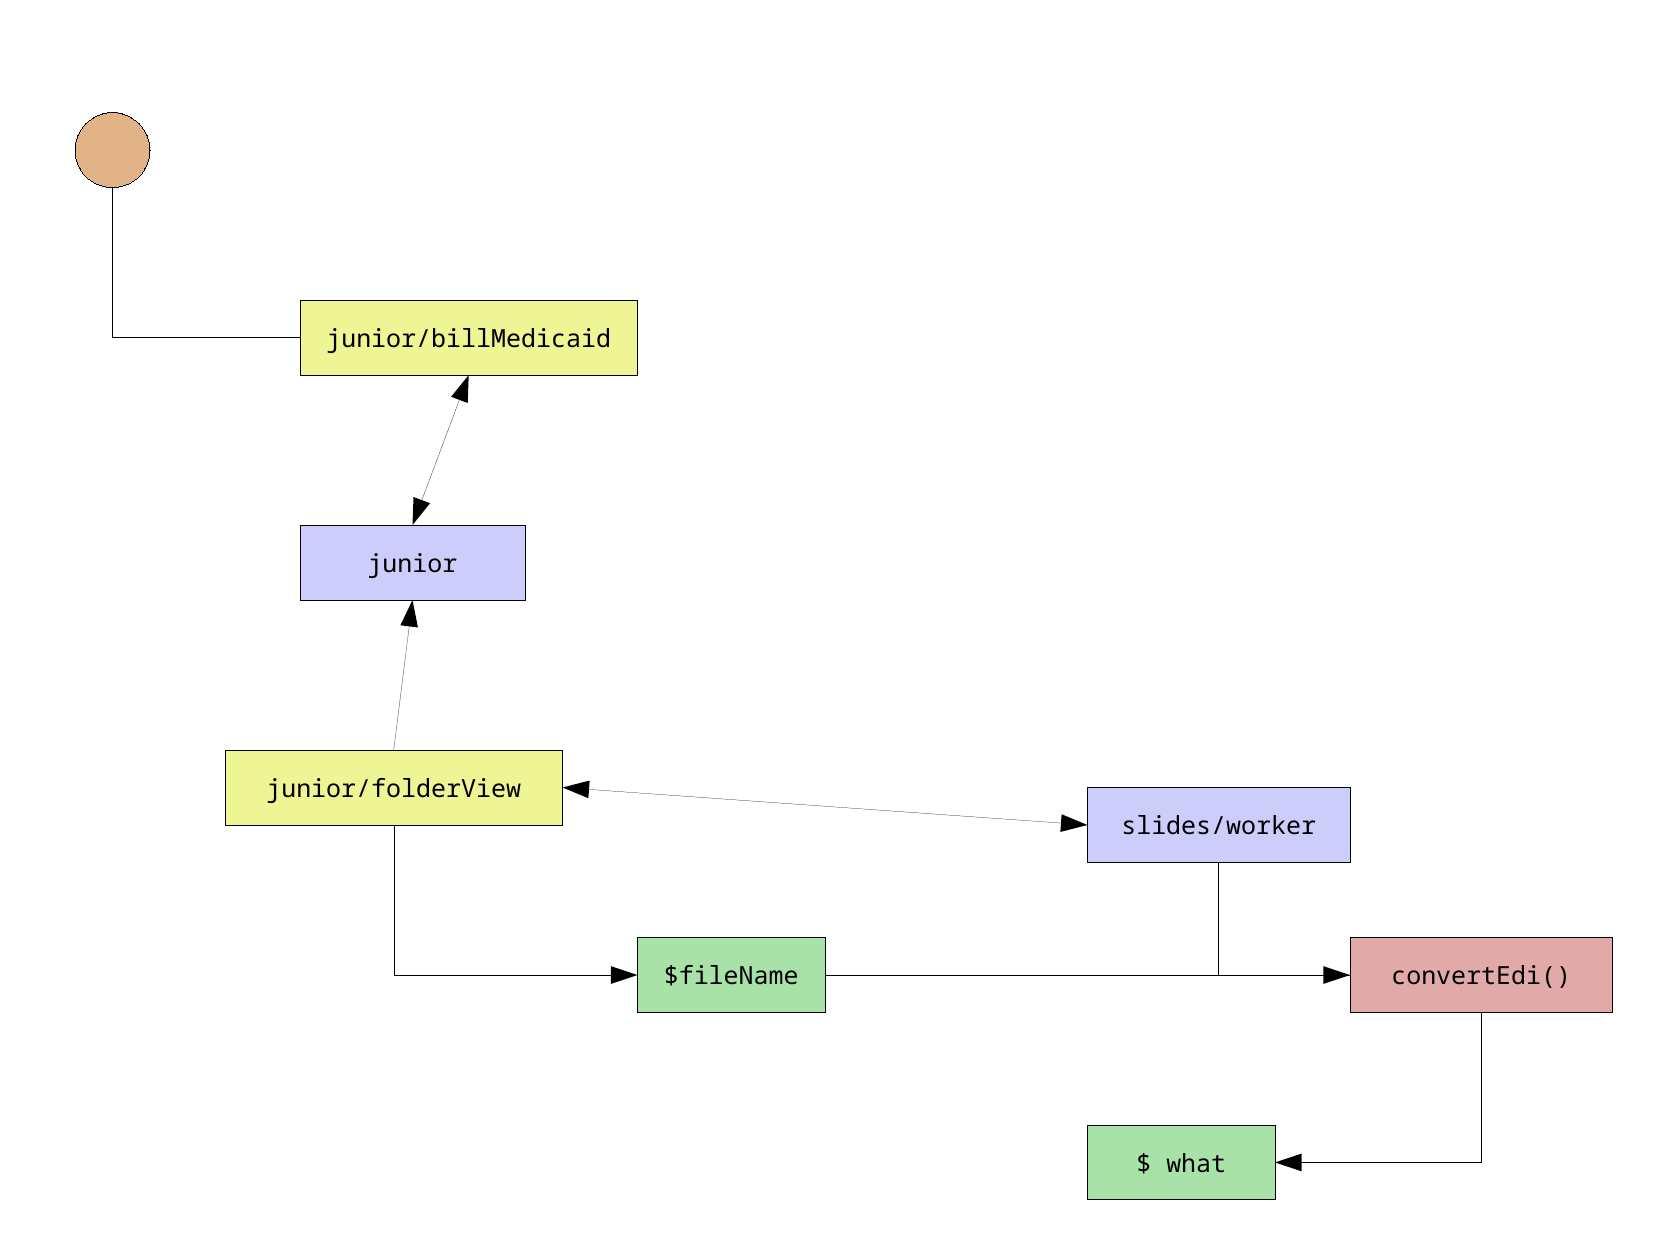

junior/billMedicaid
junior
junior/folderView
slides/worker
convertEdi()
$fileName
$ what